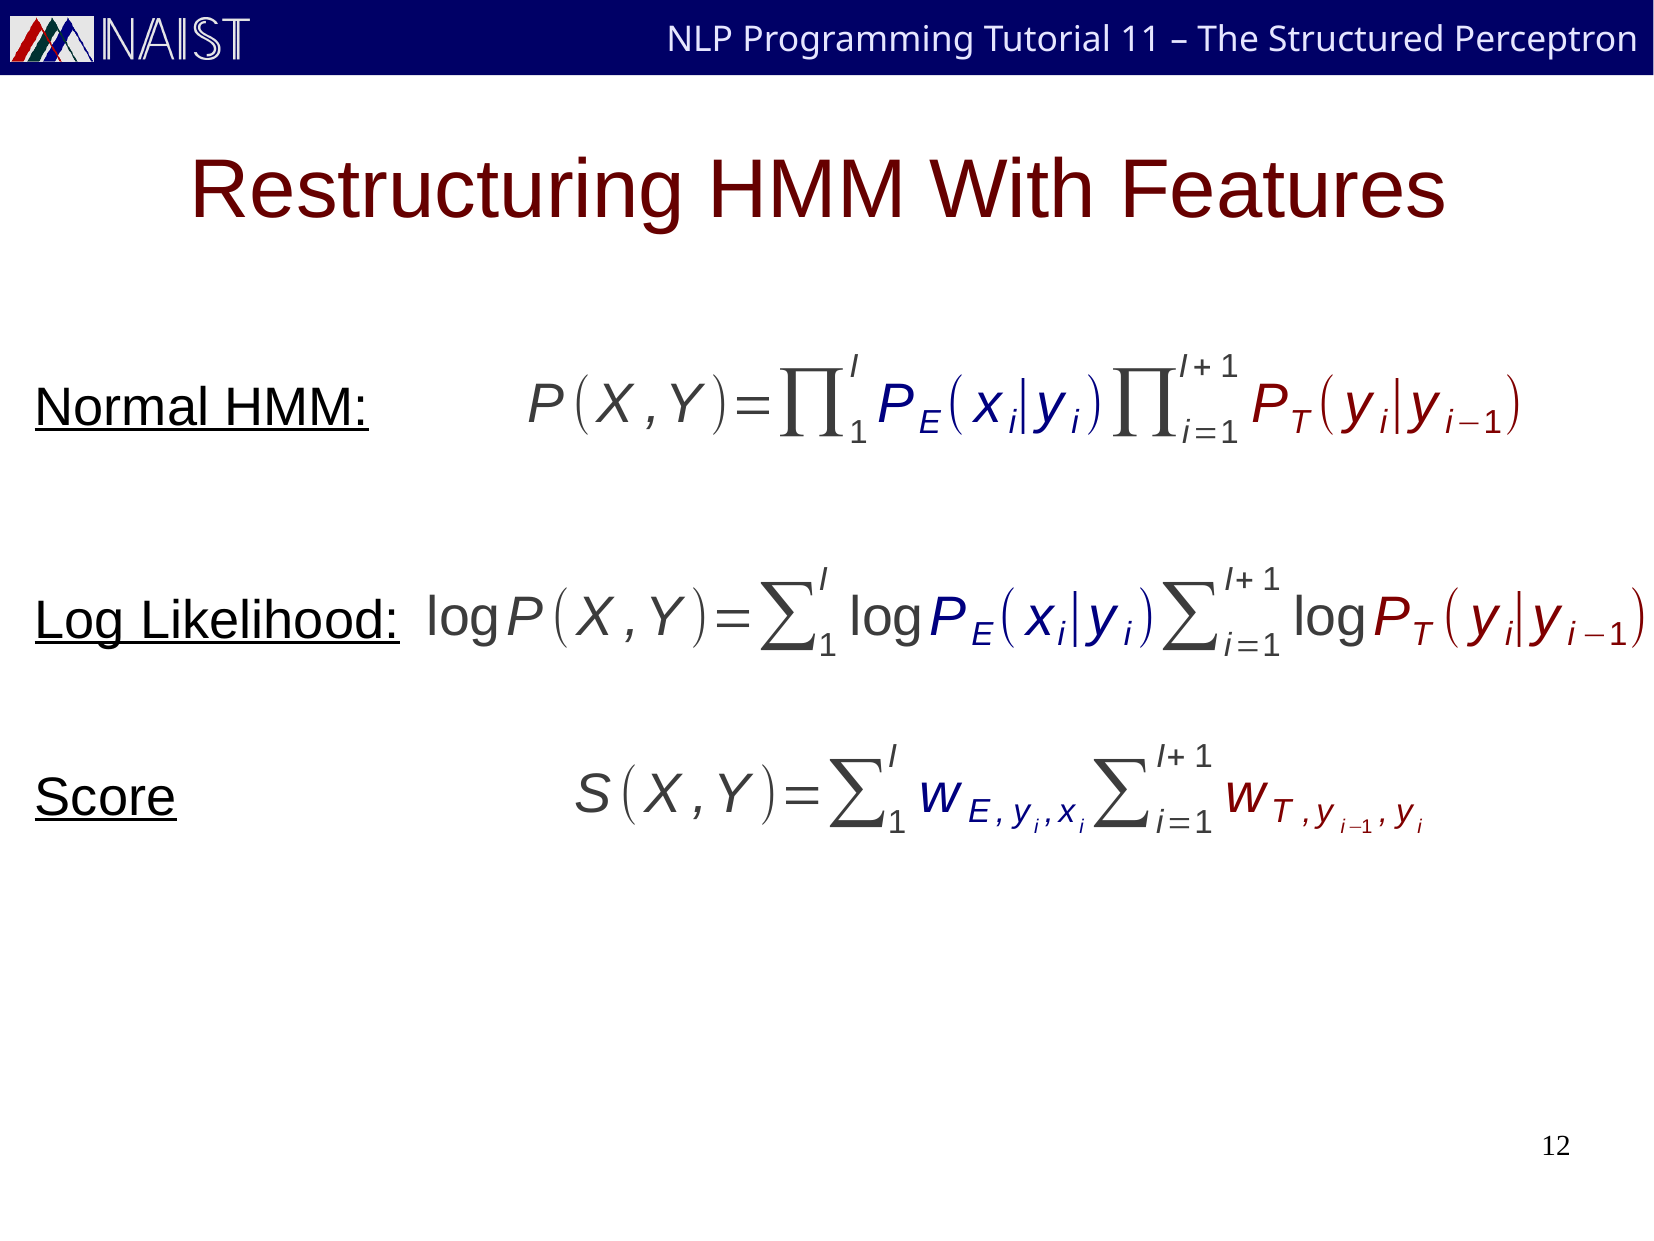

# Restructuring HMM With Features
Normal HMM:
Log Likelihood:
Score
12